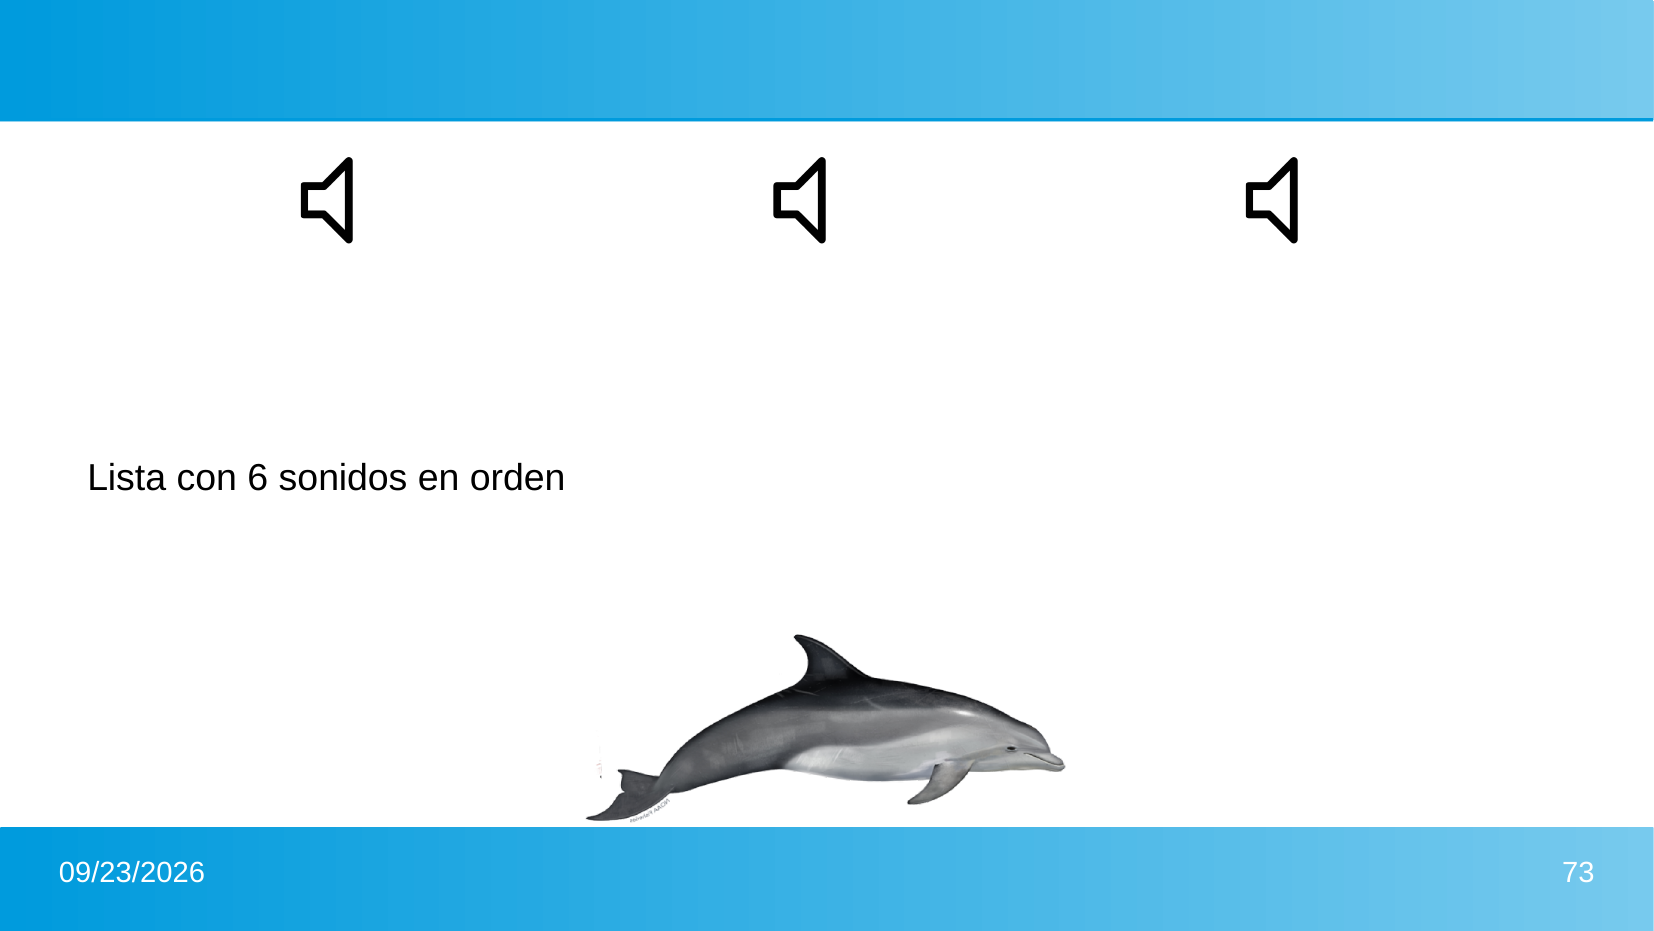

Lista con 6 sonidos en orden
73